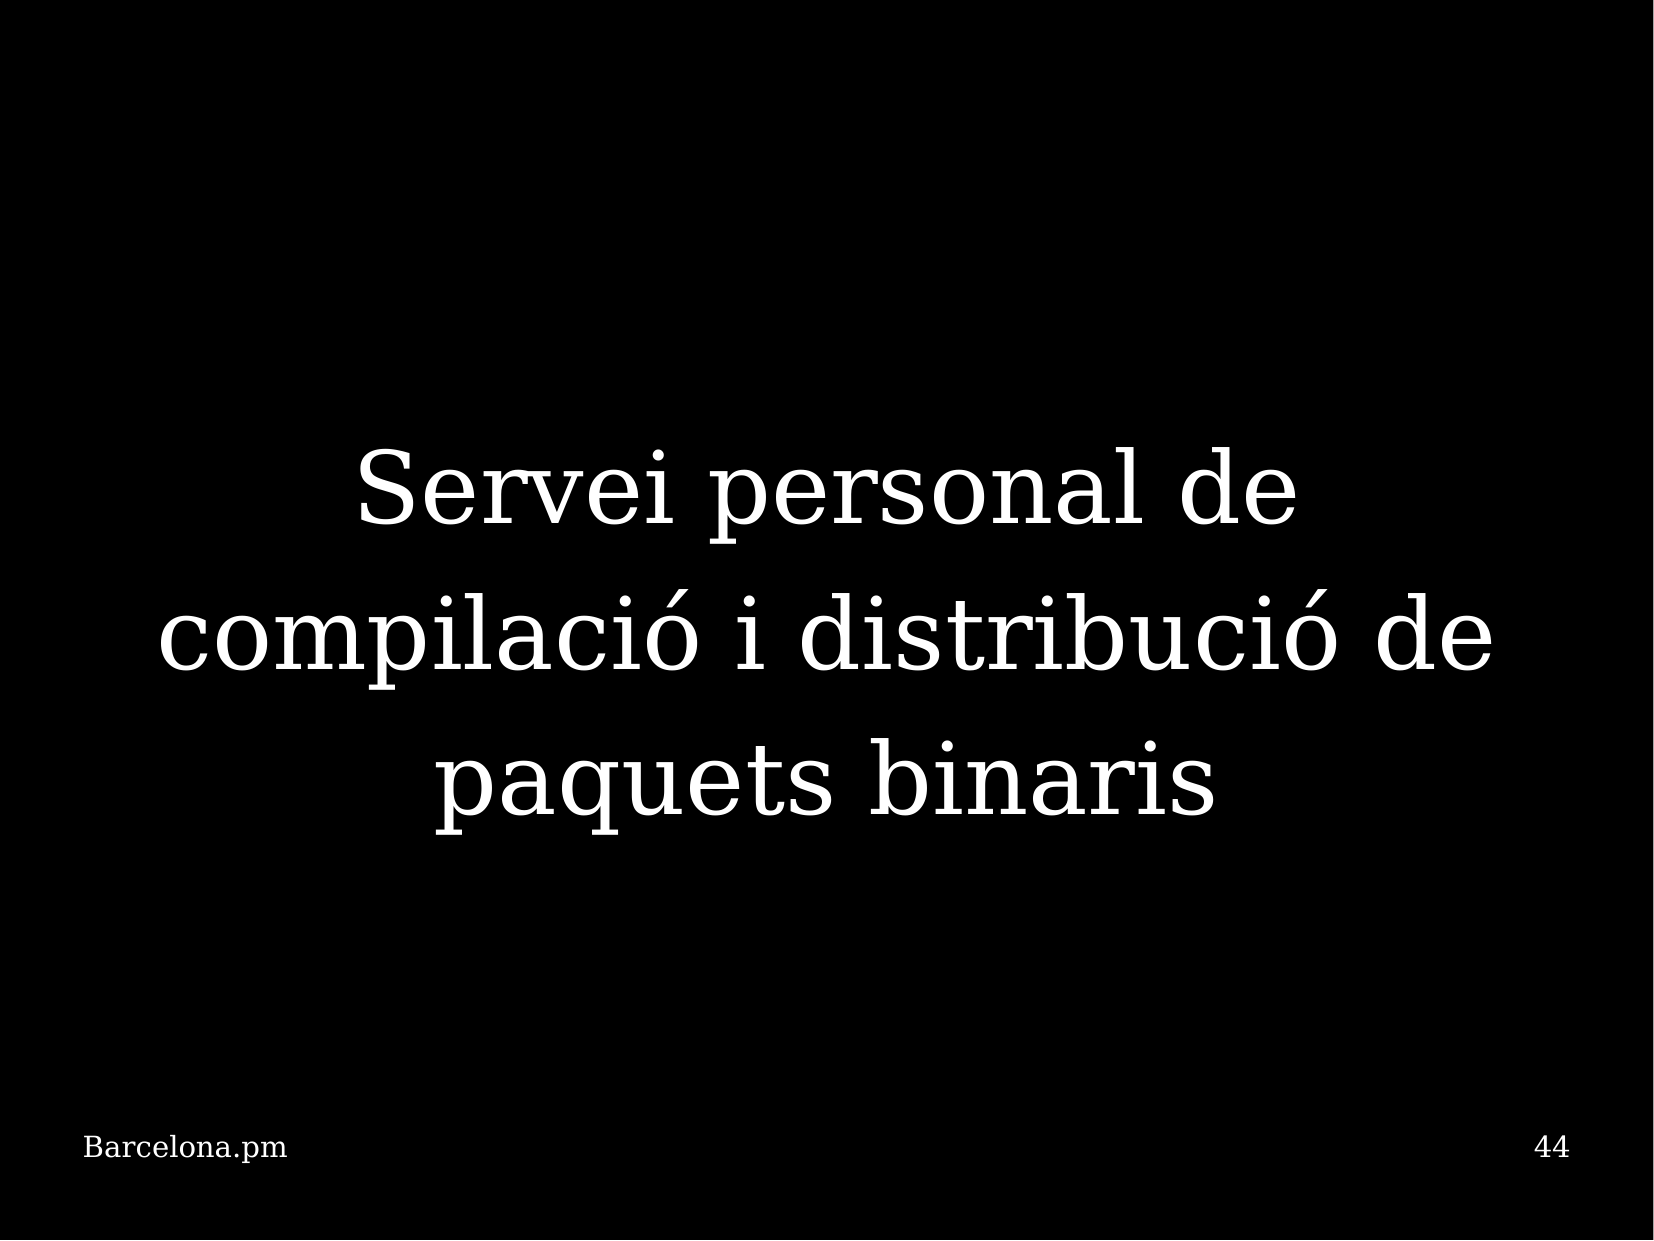

# Servei personal de compilació i distribució de paquets binaris
Barcelona.pm
44